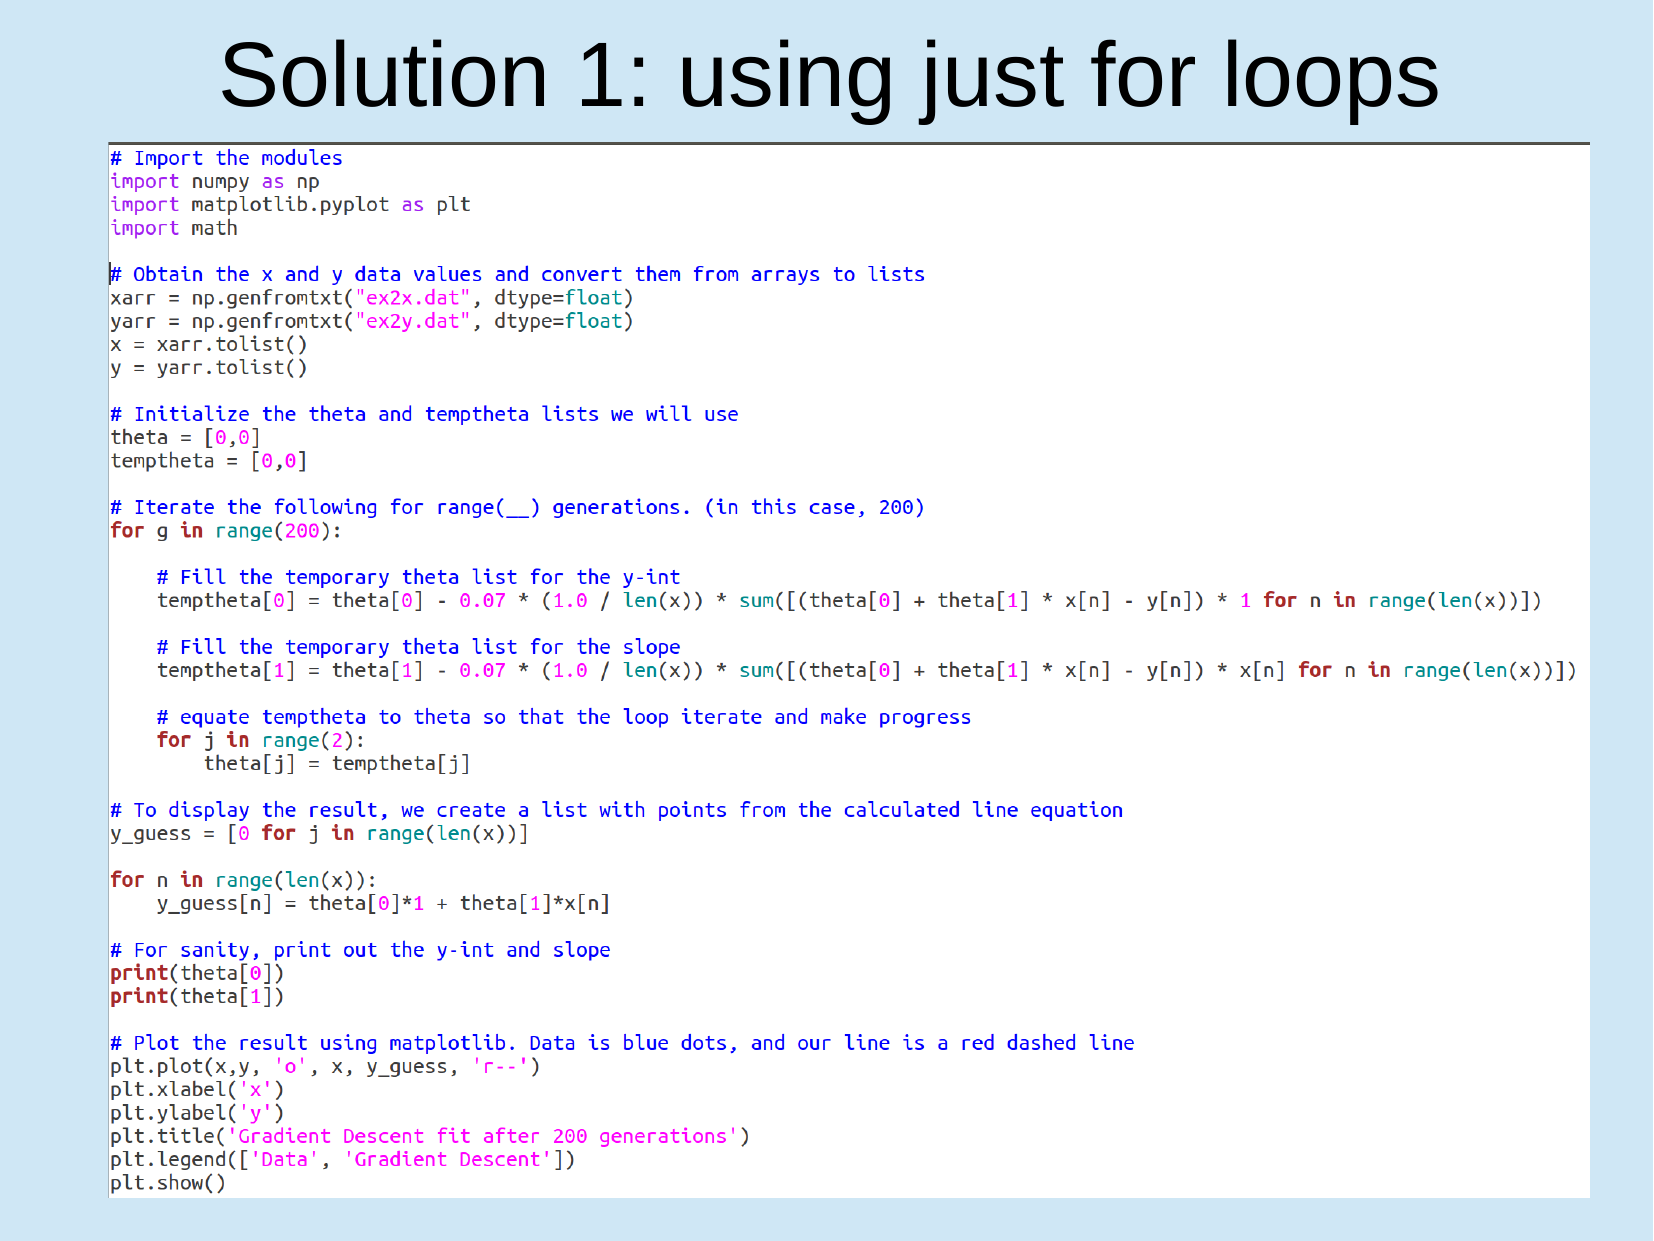

# Solution 1: using just for loops